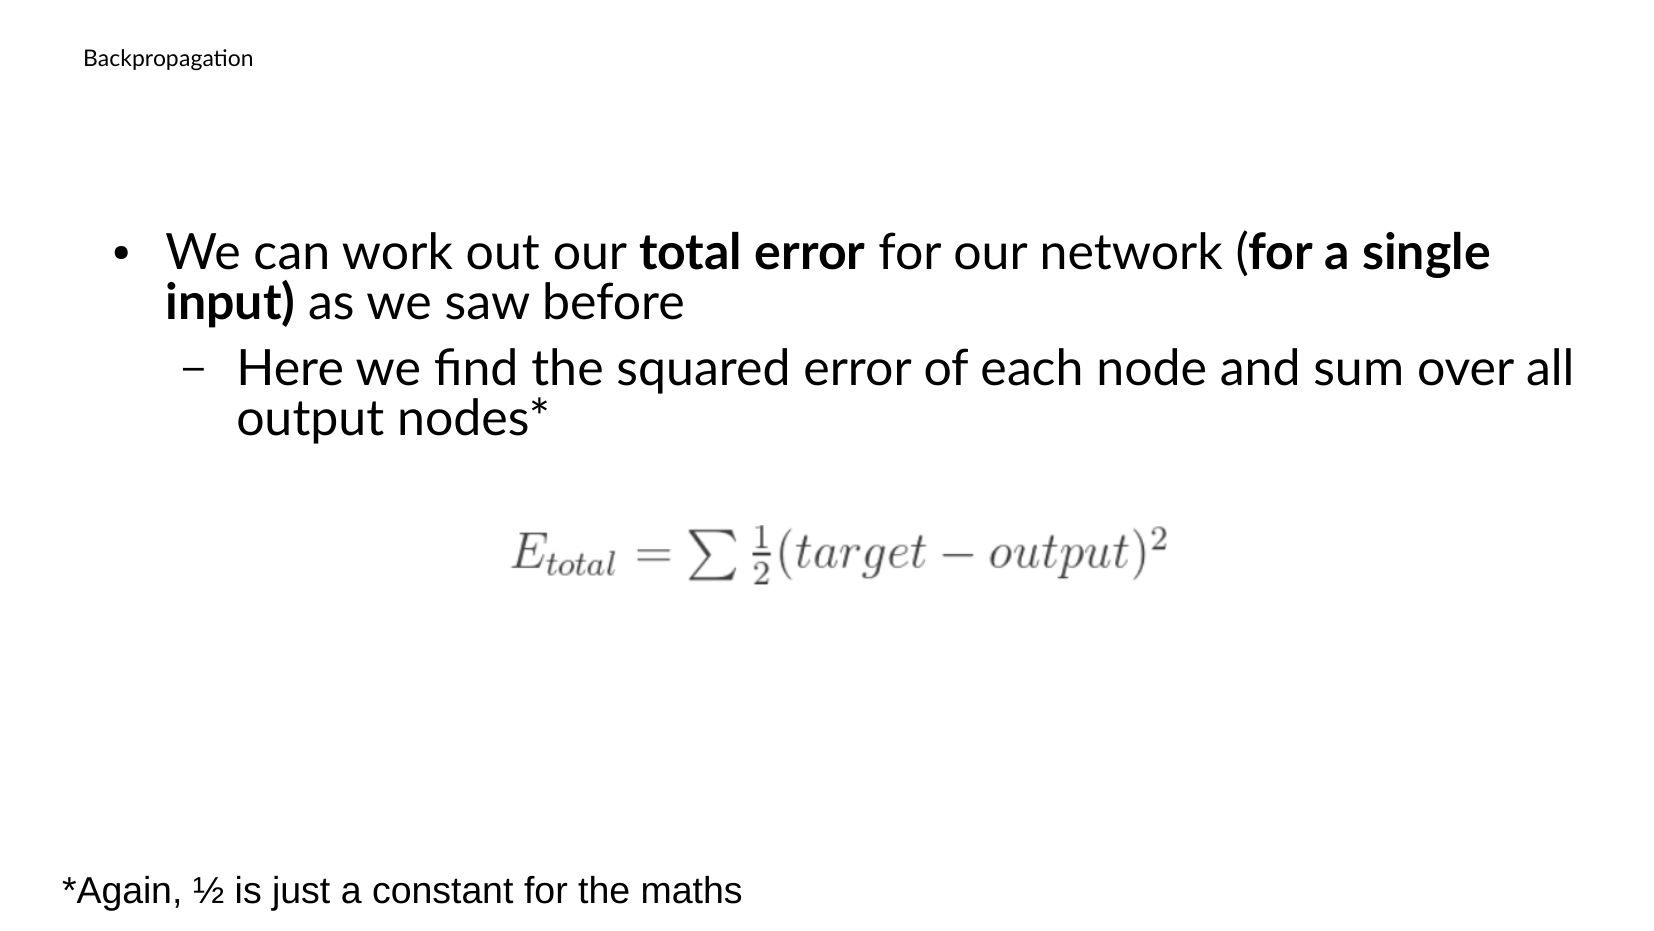

# Backpropagation
We can work out our total error for our network (for a single input) as we saw before
Here we find the squared error of each node and sum over all output nodes*
*Again, ½ is just a constant for the maths